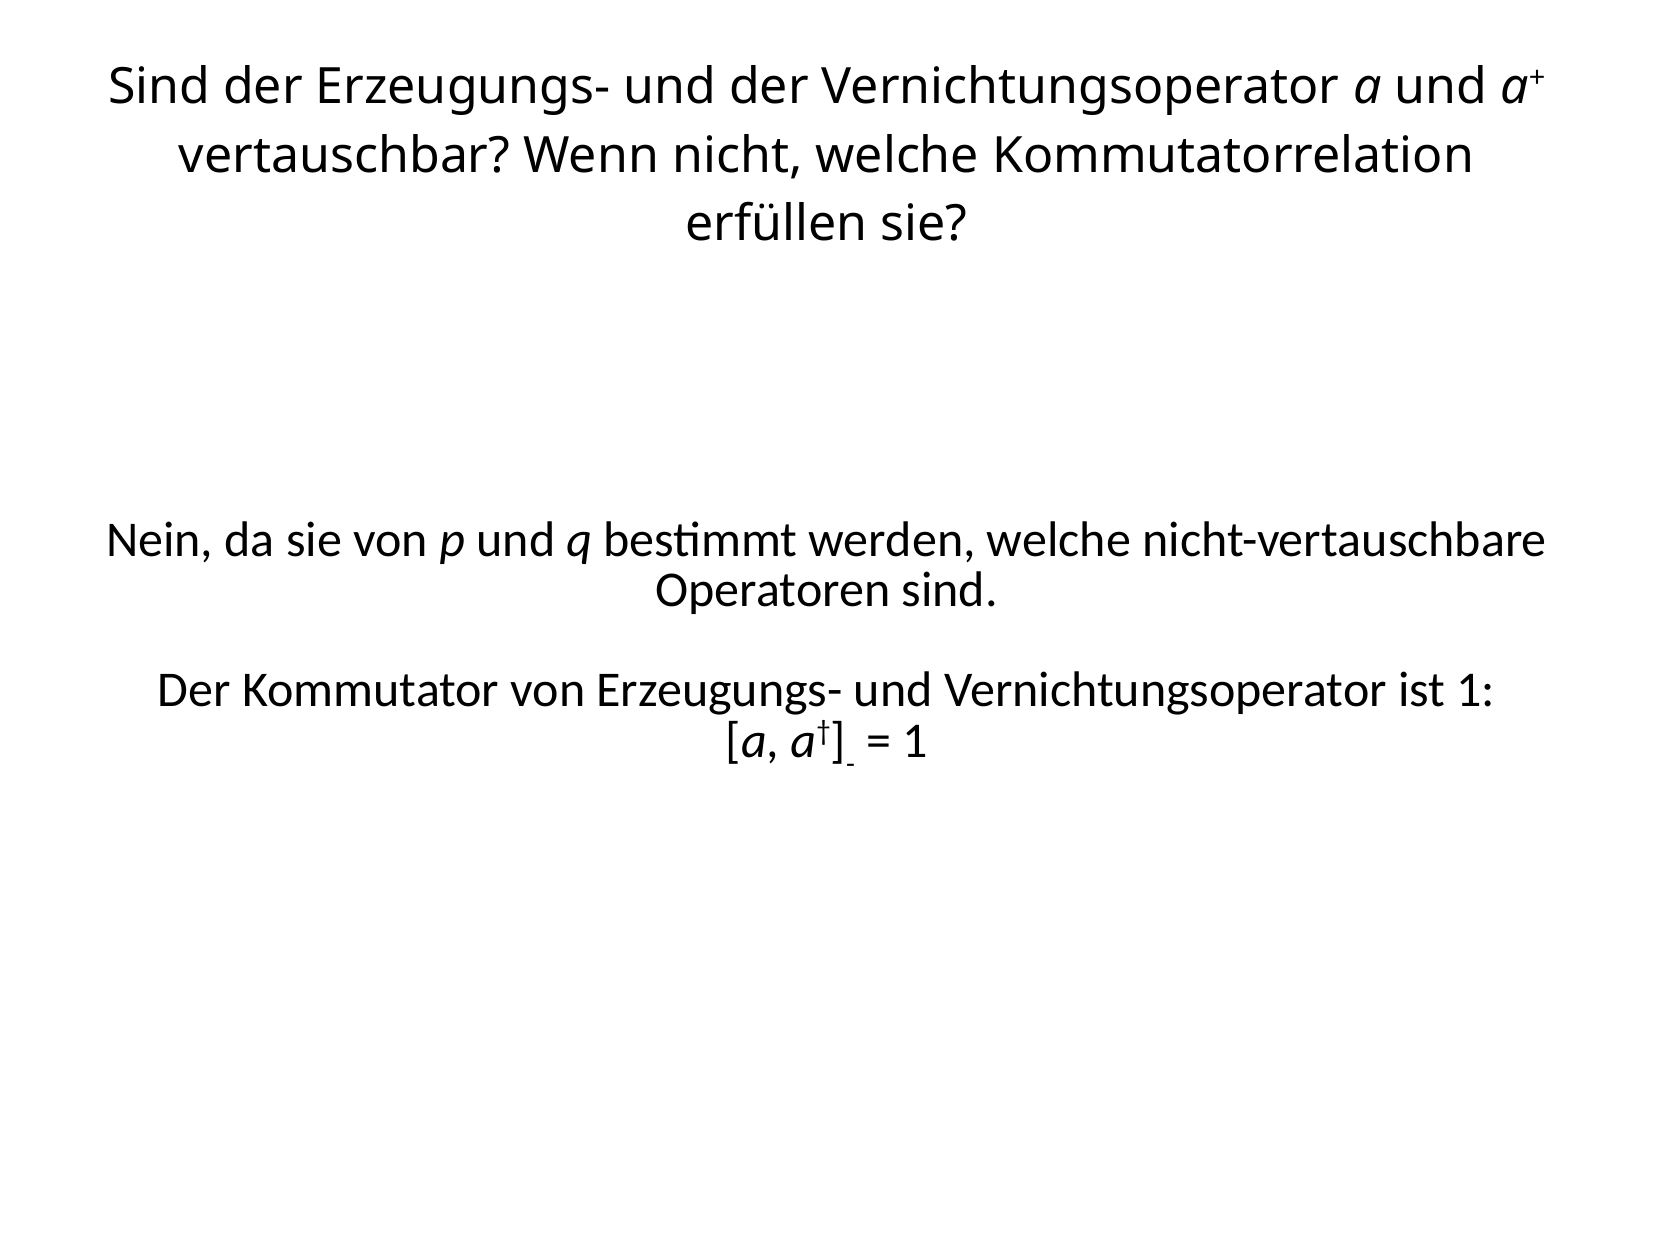

# Sind der Erzeugungs- und der Vernichtungsoperator a und a+ vertauschbar? Wenn nicht, welche Kommutatorrelation erfüllen sie?
Nein, da sie von p und q bestimmt werden, welche nicht-vertauschbare Operatoren sind.
Der Kommutator von Erzeugungs- und Vernichtungsoperator ist 1:
[a, a†]- = 1